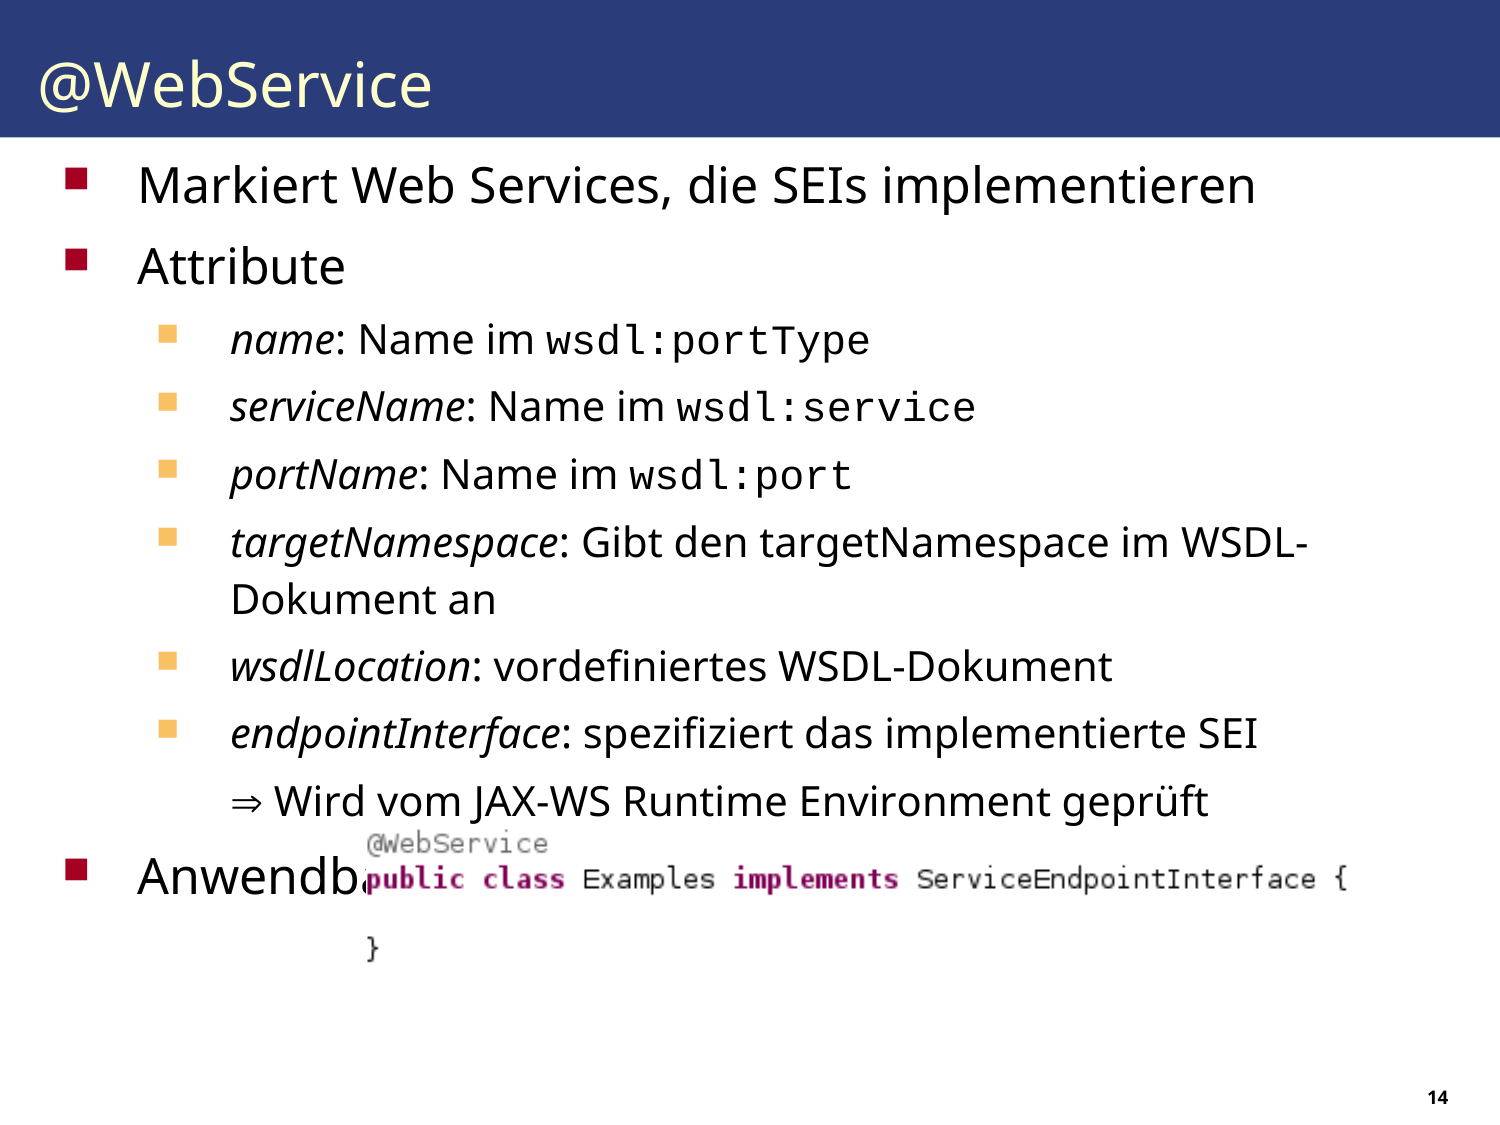

@WebService
# Markiert Web Services, die SEIs implementieren
Attribute
name: Name im wsdl:portType
serviceName: Name im wsdl:service
portName: Name im wsdl:port
targetNamespace: Gibt den targetNamespace im WSDL-Dokument an
wsdlLocation: vordefiniertes WSDL-Dokument
endpointInterface: spezifiziert das implementierte SEI
⇒ Wird vom JAX-WS Runtime Environment geprüft
Anwendbar auf Klassen und Interfaces
14